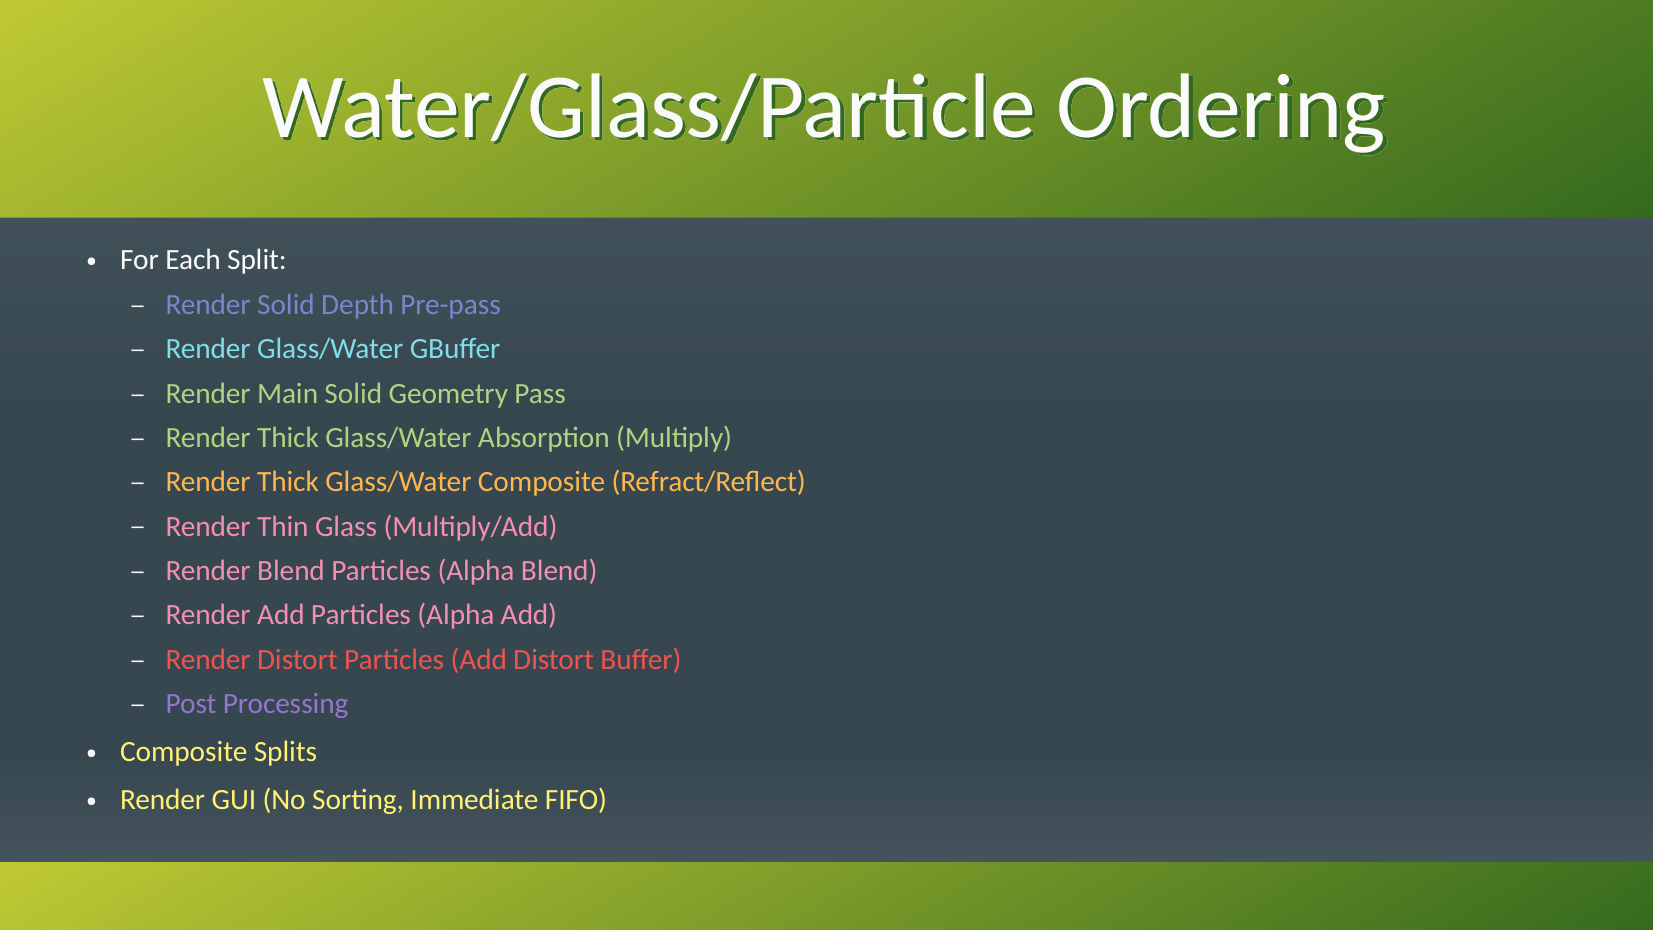

# Water/Glass/Particle Ordering
For Each Split:
Render Solid Depth Pre-pass
Render Glass/Water GBuffer
Render Main Solid Geometry Pass
Render Thick Glass/Water Absorption (Multiply)
Render Thick Glass/Water Composite (Refract/Reflect)
Render Thin Glass (Multiply/Add)
Render Blend Particles (Alpha Blend)
Render Add Particles (Alpha Add)
Render Distort Particles (Add Distort Buffer)
Post Processing
Composite Splits
Render GUI (No Sorting, Immediate FIFO)